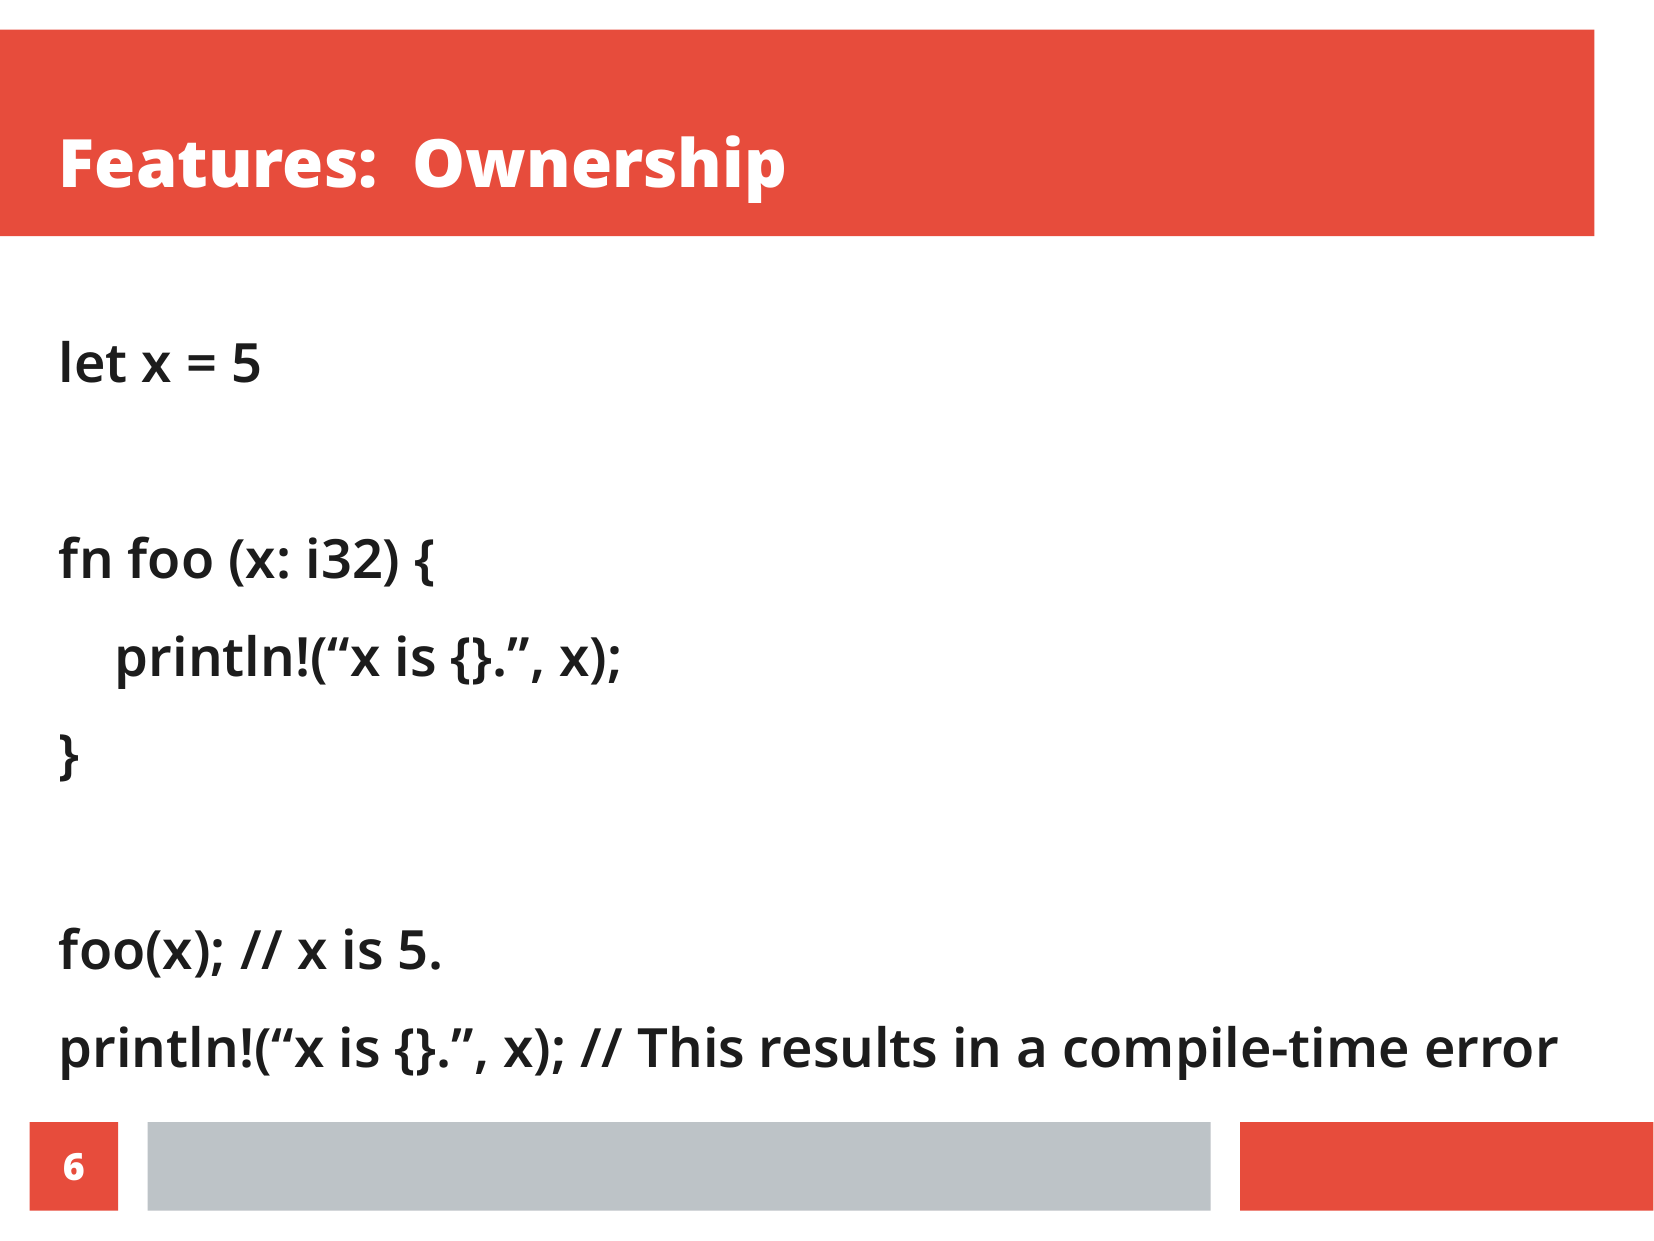

# Features: Ownership
let x = 5
fn foo (x: i32) {
 println!(“x is {}.”, x);
}
foo(x); // x is 5.
println!(“x is {}.”, x); // This results in a compile-time error
6